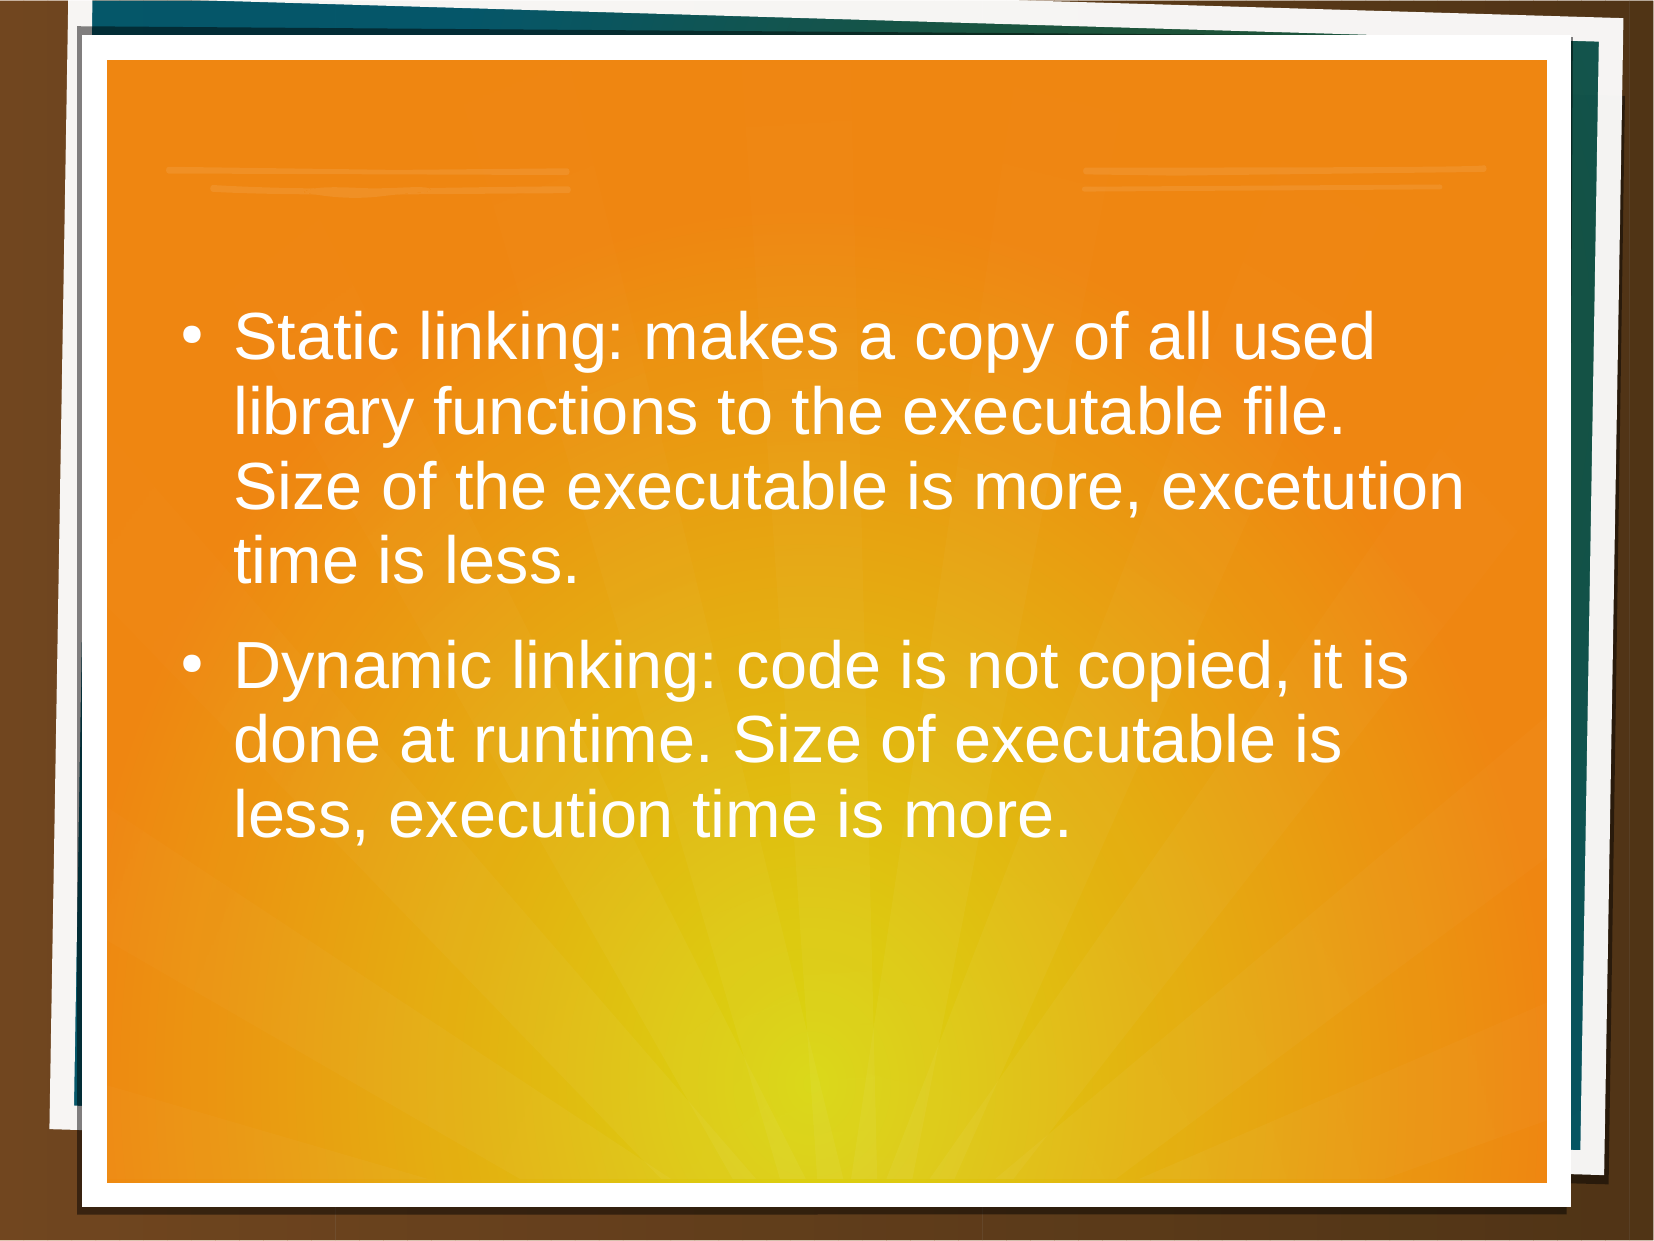

# Static linking: makes a copy of all used library functions to the executable file. Size of the executable is more, excetution time is less.
Dynamic linking: code is not copied, it is done at runtime. Size of executable is less, execution time is more.